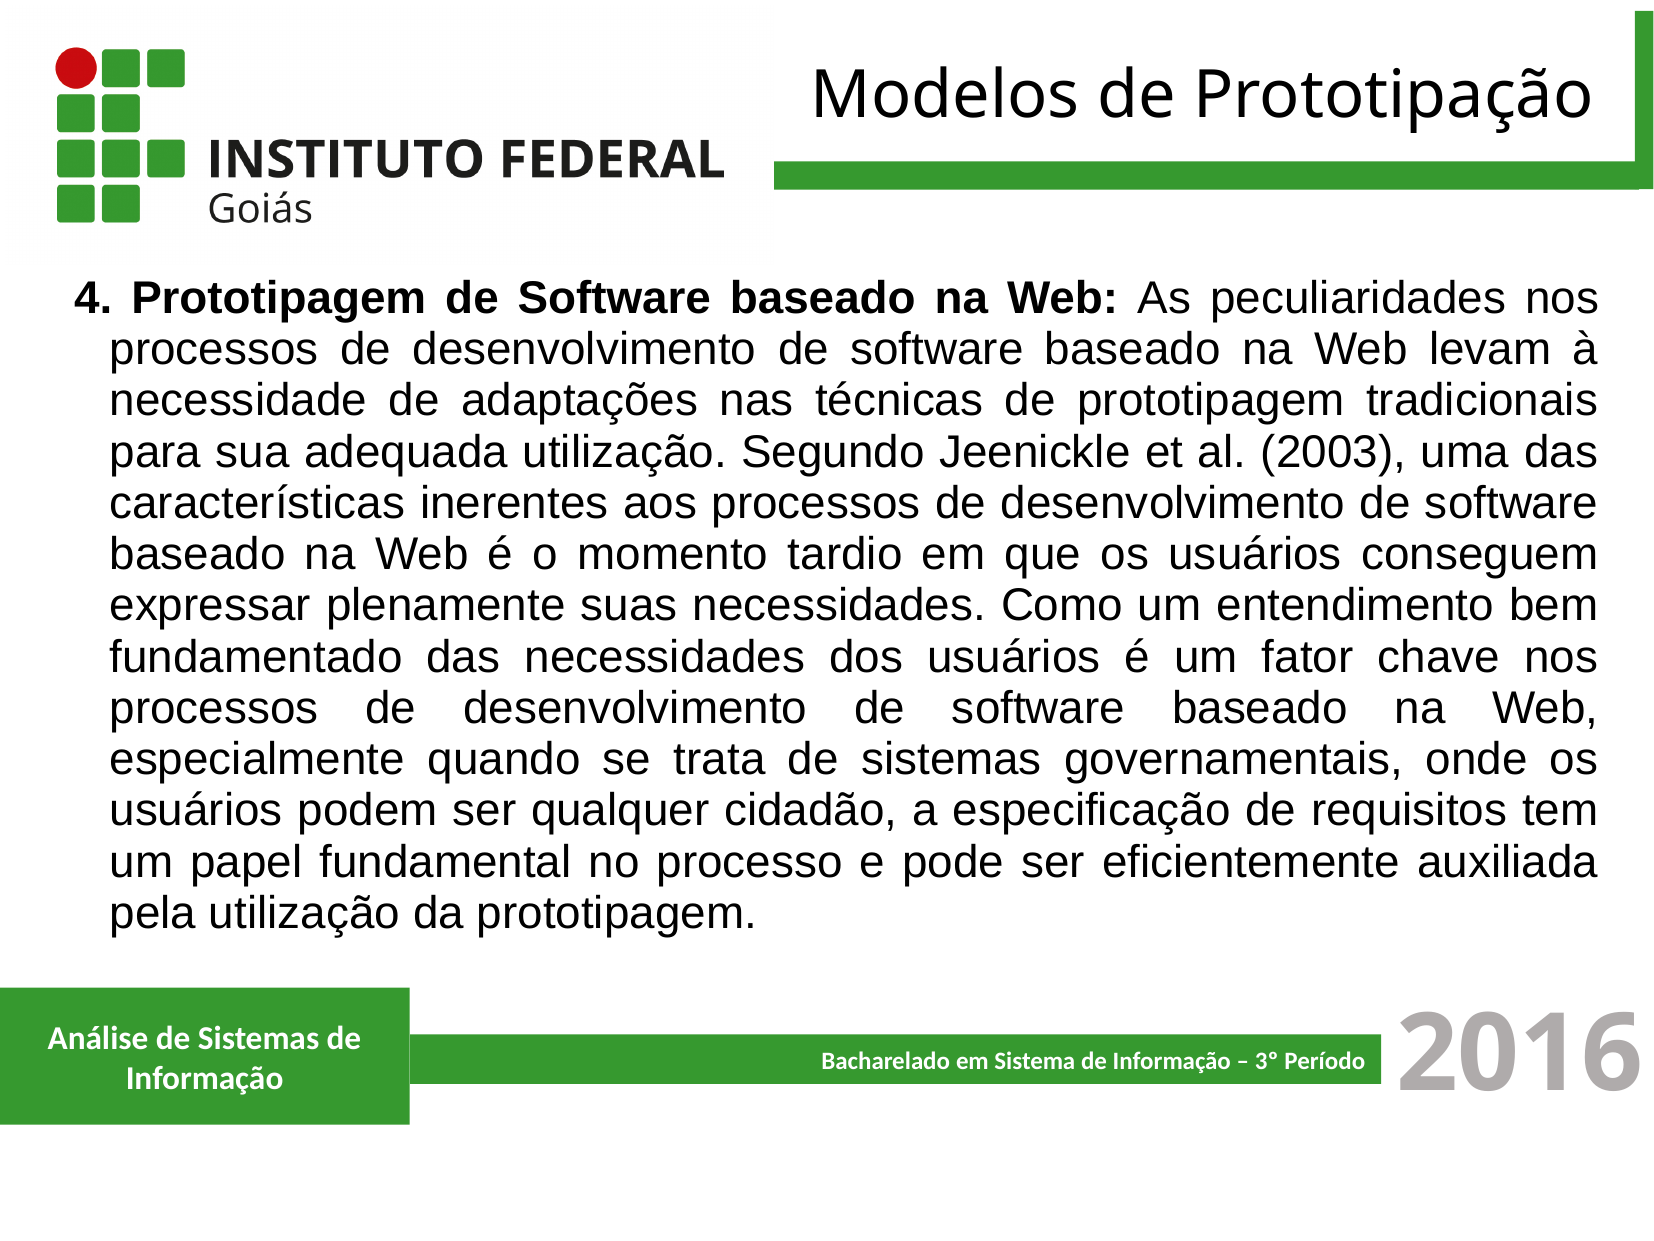

Modelos de Prototipação
 Prototipagem de Software baseado na Web: As peculiaridades nos processos de desenvolvimento de software baseado na Web levam à necessidade de adaptações nas técnicas de prototipagem tradicionais para sua adequada utilização. Segundo Jeenickle et al. (2003), uma das características inerentes aos processos de desenvolvimento de software baseado na Web é o momento tardio em que os usuários conseguem expressar plenamente suas necessidades. Como um entendimento bem fundamentado das necessidades dos usuários é um fator chave nos processos de desenvolvimento de software baseado na Web, especialmente quando se trata de sistemas governamentais, onde os usuários podem ser qualquer cidadão, a especificação de requisitos tem um papel fundamental no processo e pode ser eficientemente auxiliada pela utilização da prototipagem.
2016
Análise de Sistemas de Informação
Bacharelado em Sistema de Informação – 3º Período